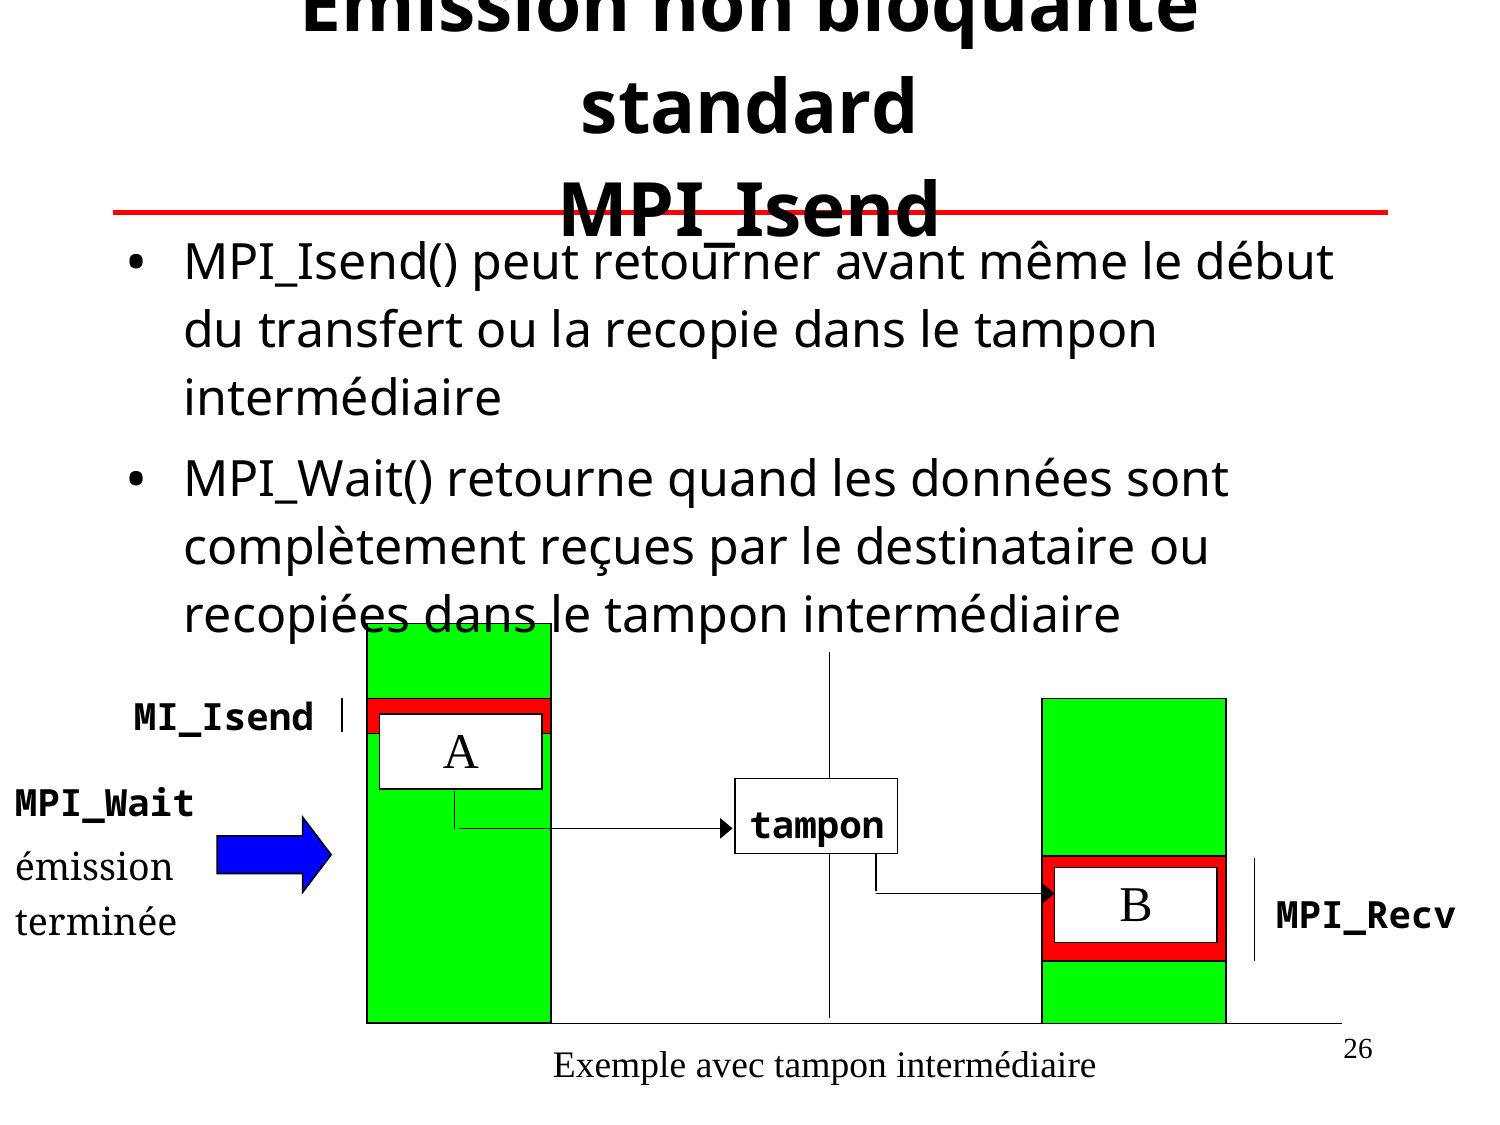

# Emission non bloquante standard MPI_Isend
MPI_Isend() peut retourner avant même le début du transfert ou la recopie dans le tampon intermédiaire
MPI_Wait() retourne quand les données sont complètement reçues par le destinataire ou recopiées dans le tampon intermédiaire
MI_Isend
A
MPI_Wait
émission terminée
tampon
B
MPI_Recv
26
Exemple avec tampon intermédiaire